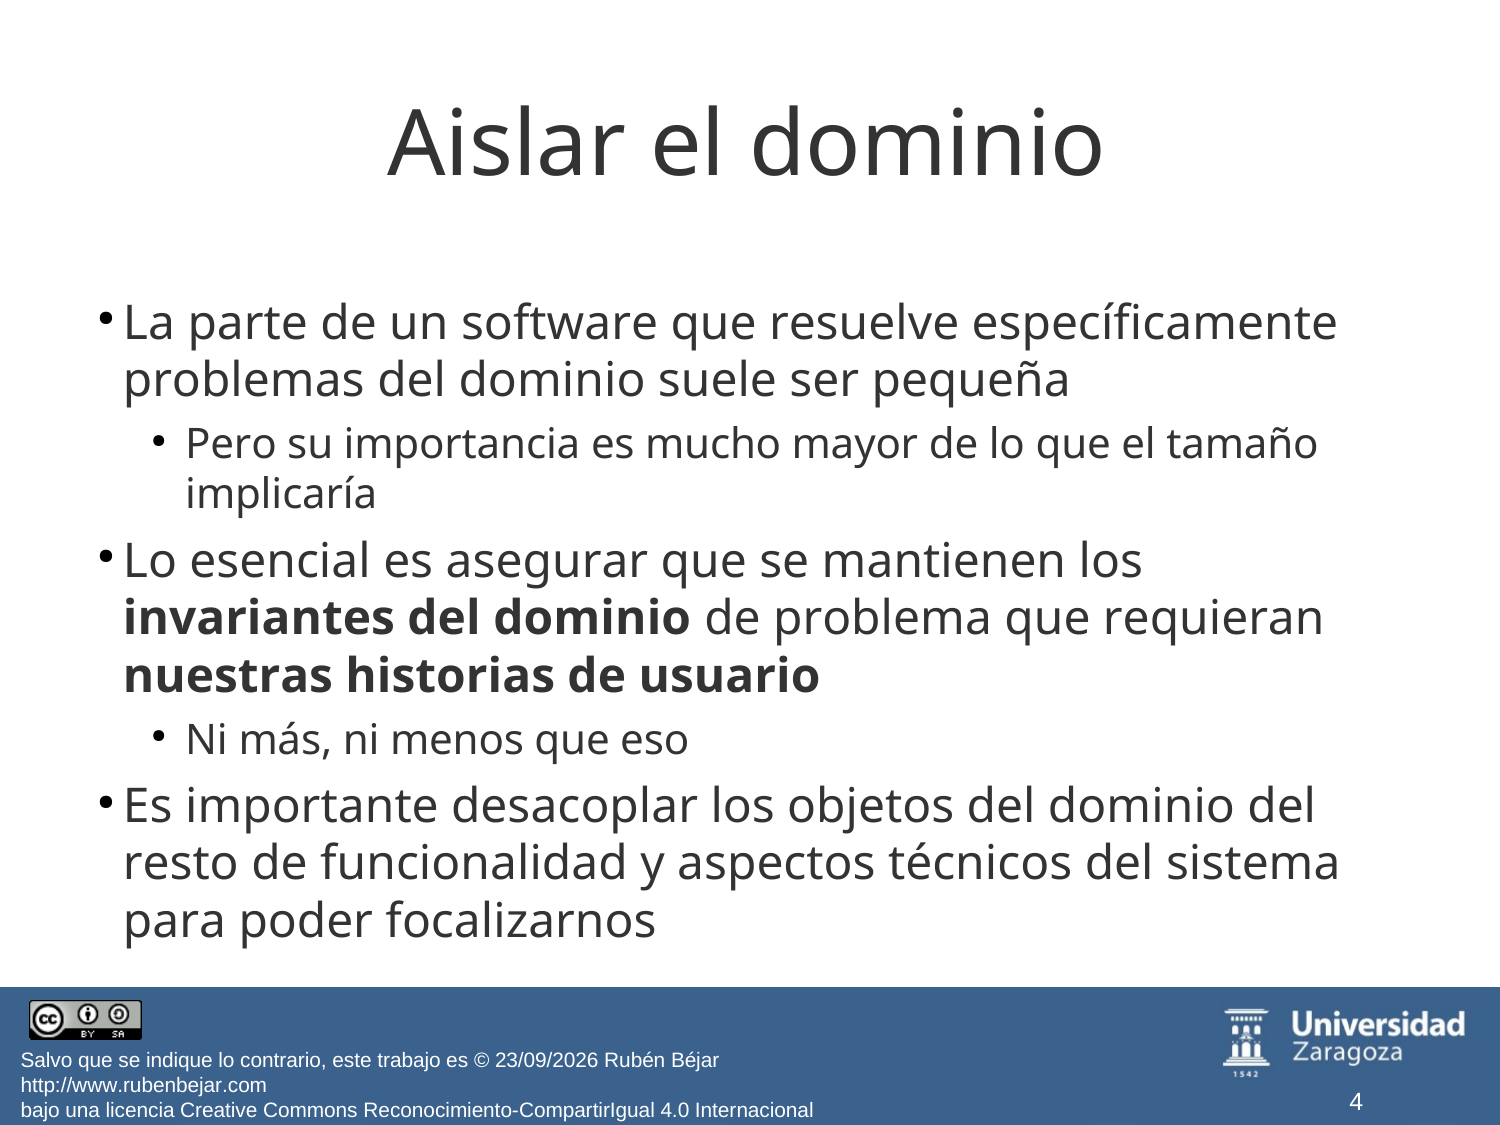

# Aislar el dominio
La parte de un software que resuelve específicamente problemas del dominio suele ser pequeña
Pero su importancia es mucho mayor de lo que el tamaño implicaría
Lo esencial es asegurar que se mantienen los invariantes del dominio de problema que requieran nuestras historias de usuario
Ni más, ni menos que eso
Es importante desacoplar los objetos del dominio del resto de funcionalidad y aspectos técnicos del sistema para poder focalizarnos